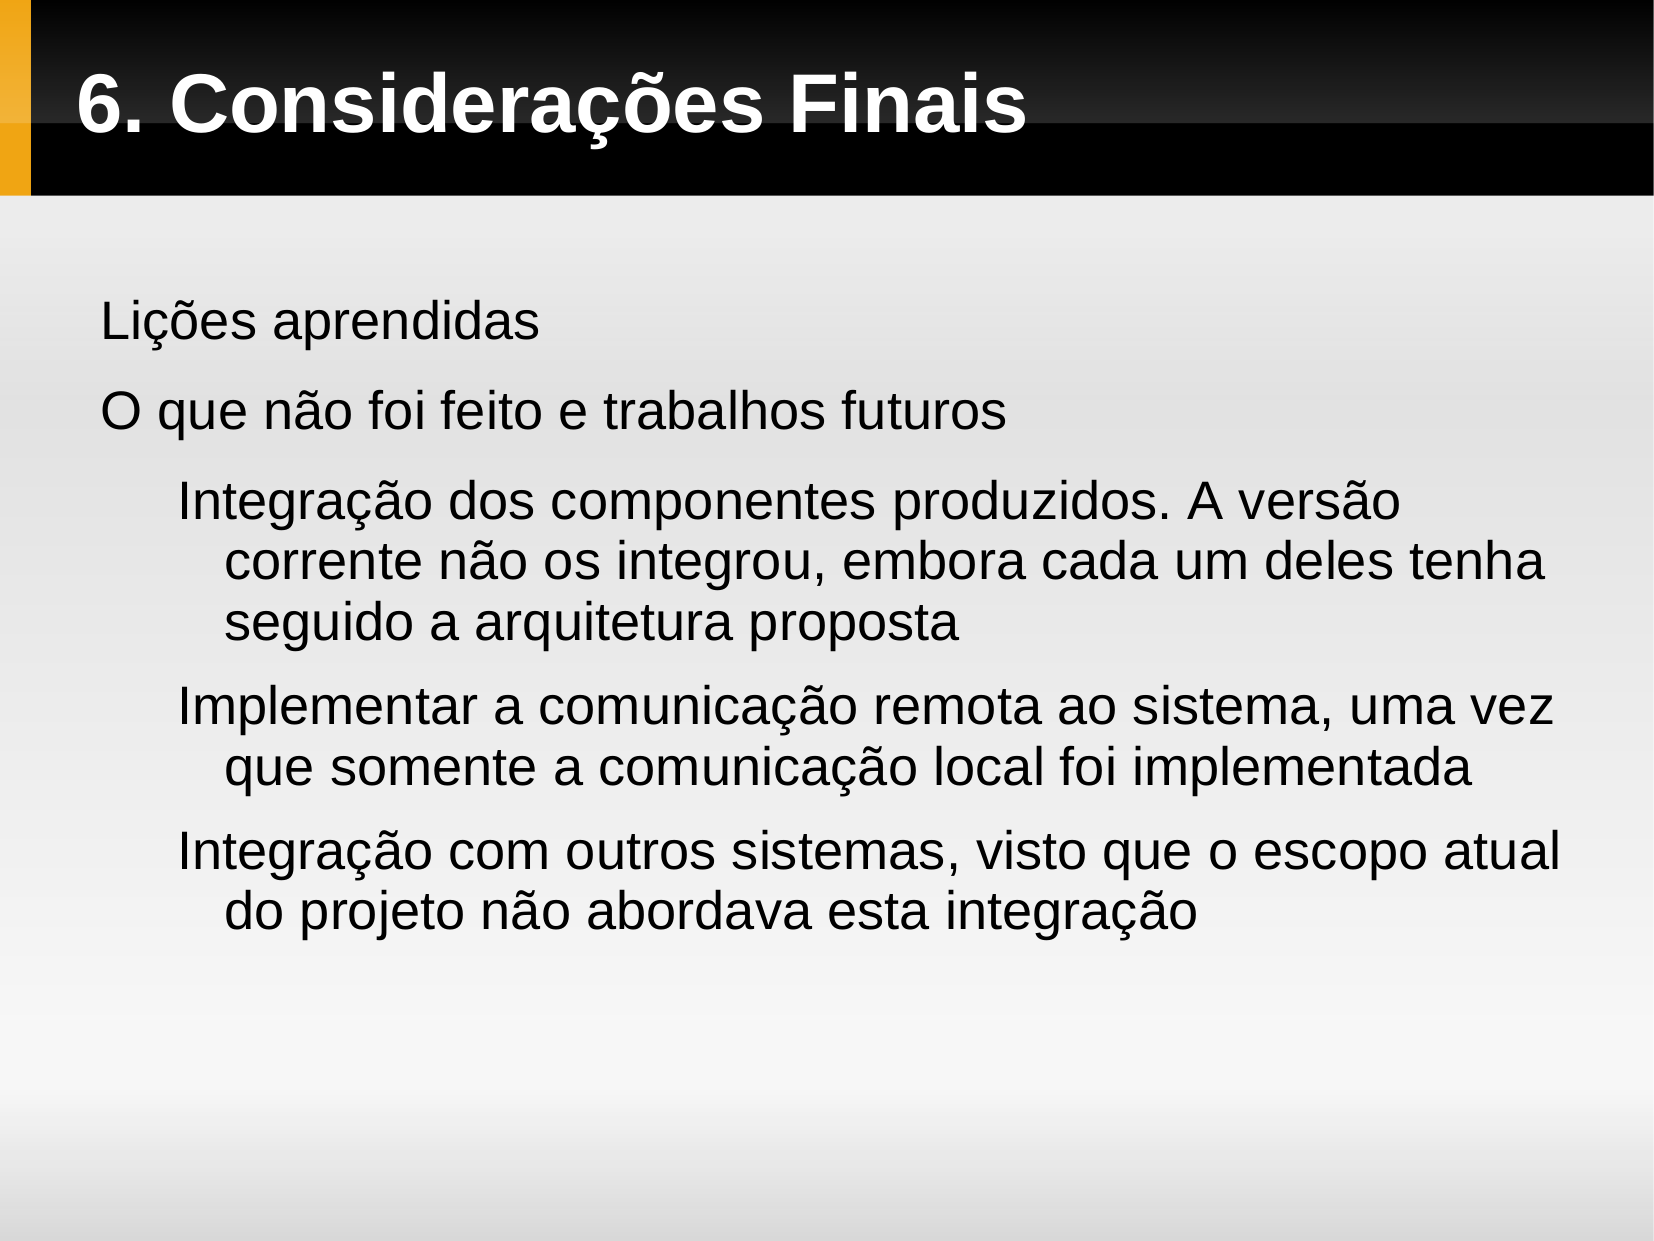

# 6. Considerações Finais
Lições aprendidas
O que não foi feito e trabalhos futuros
Integração dos componentes produzidos. A versão corrente não os integrou, embora cada um deles tenha seguido a arquitetura proposta
Implementar a comunicação remota ao sistema, uma vez que somente a comunicação local foi implementada
Integração com outros sistemas, visto que o escopo atual do projeto não abordava esta integração